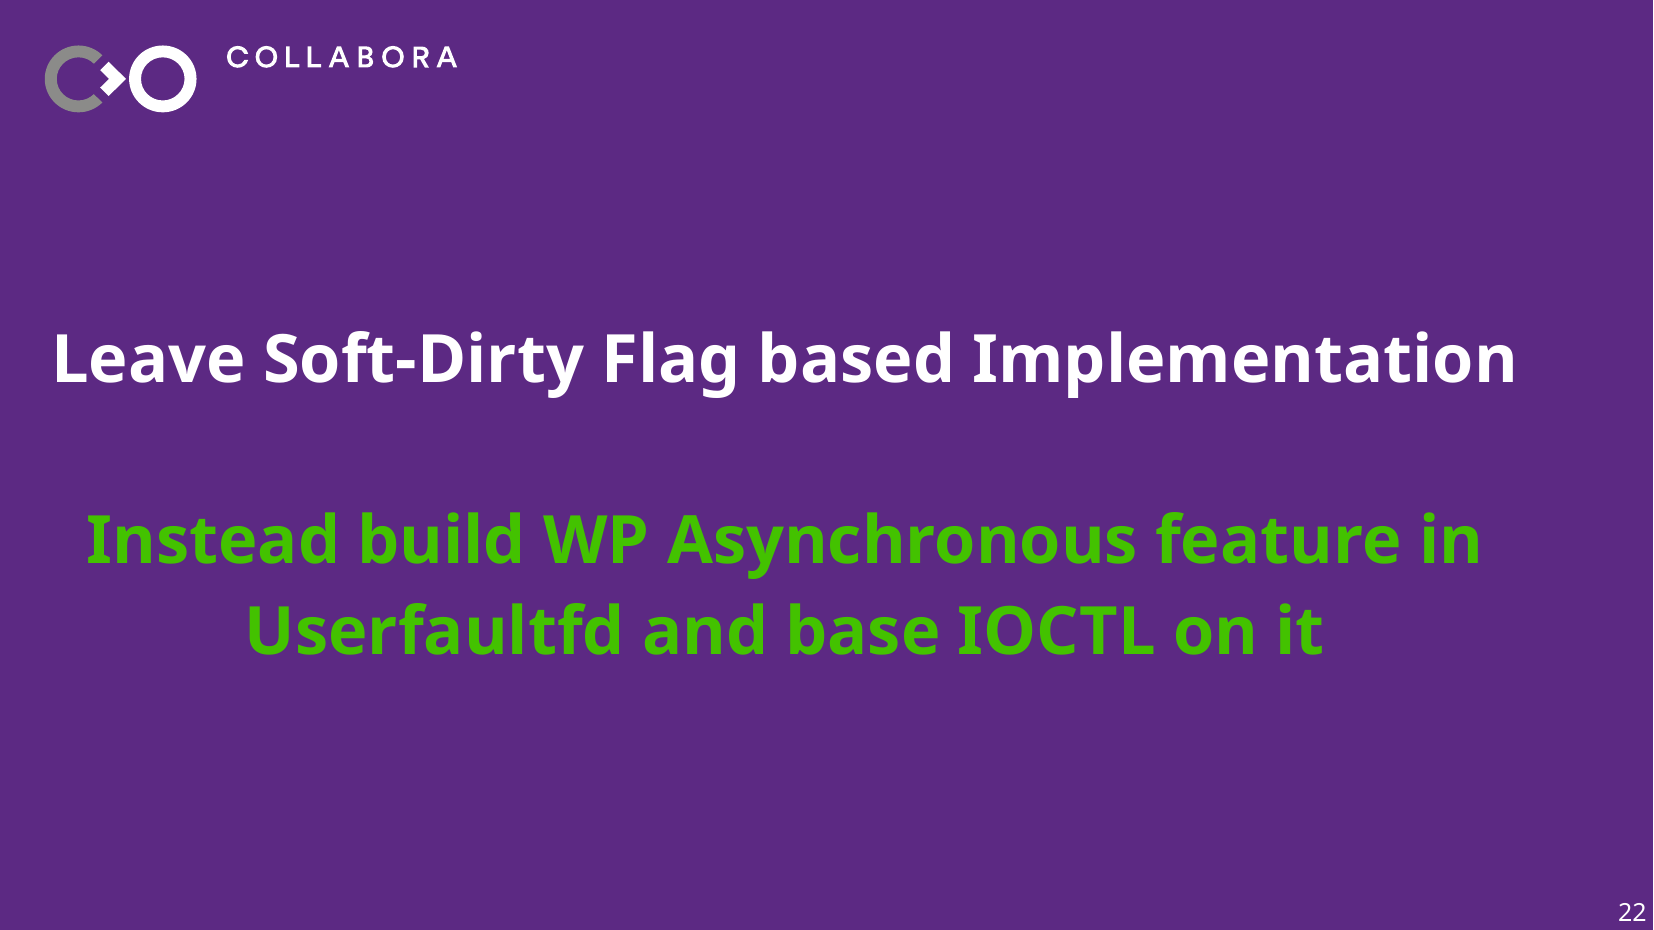

# Leave Soft-Dirty Flag based Implementation Instead build WP Asynchronous feature in Userfaultfd and base IOCTL on it